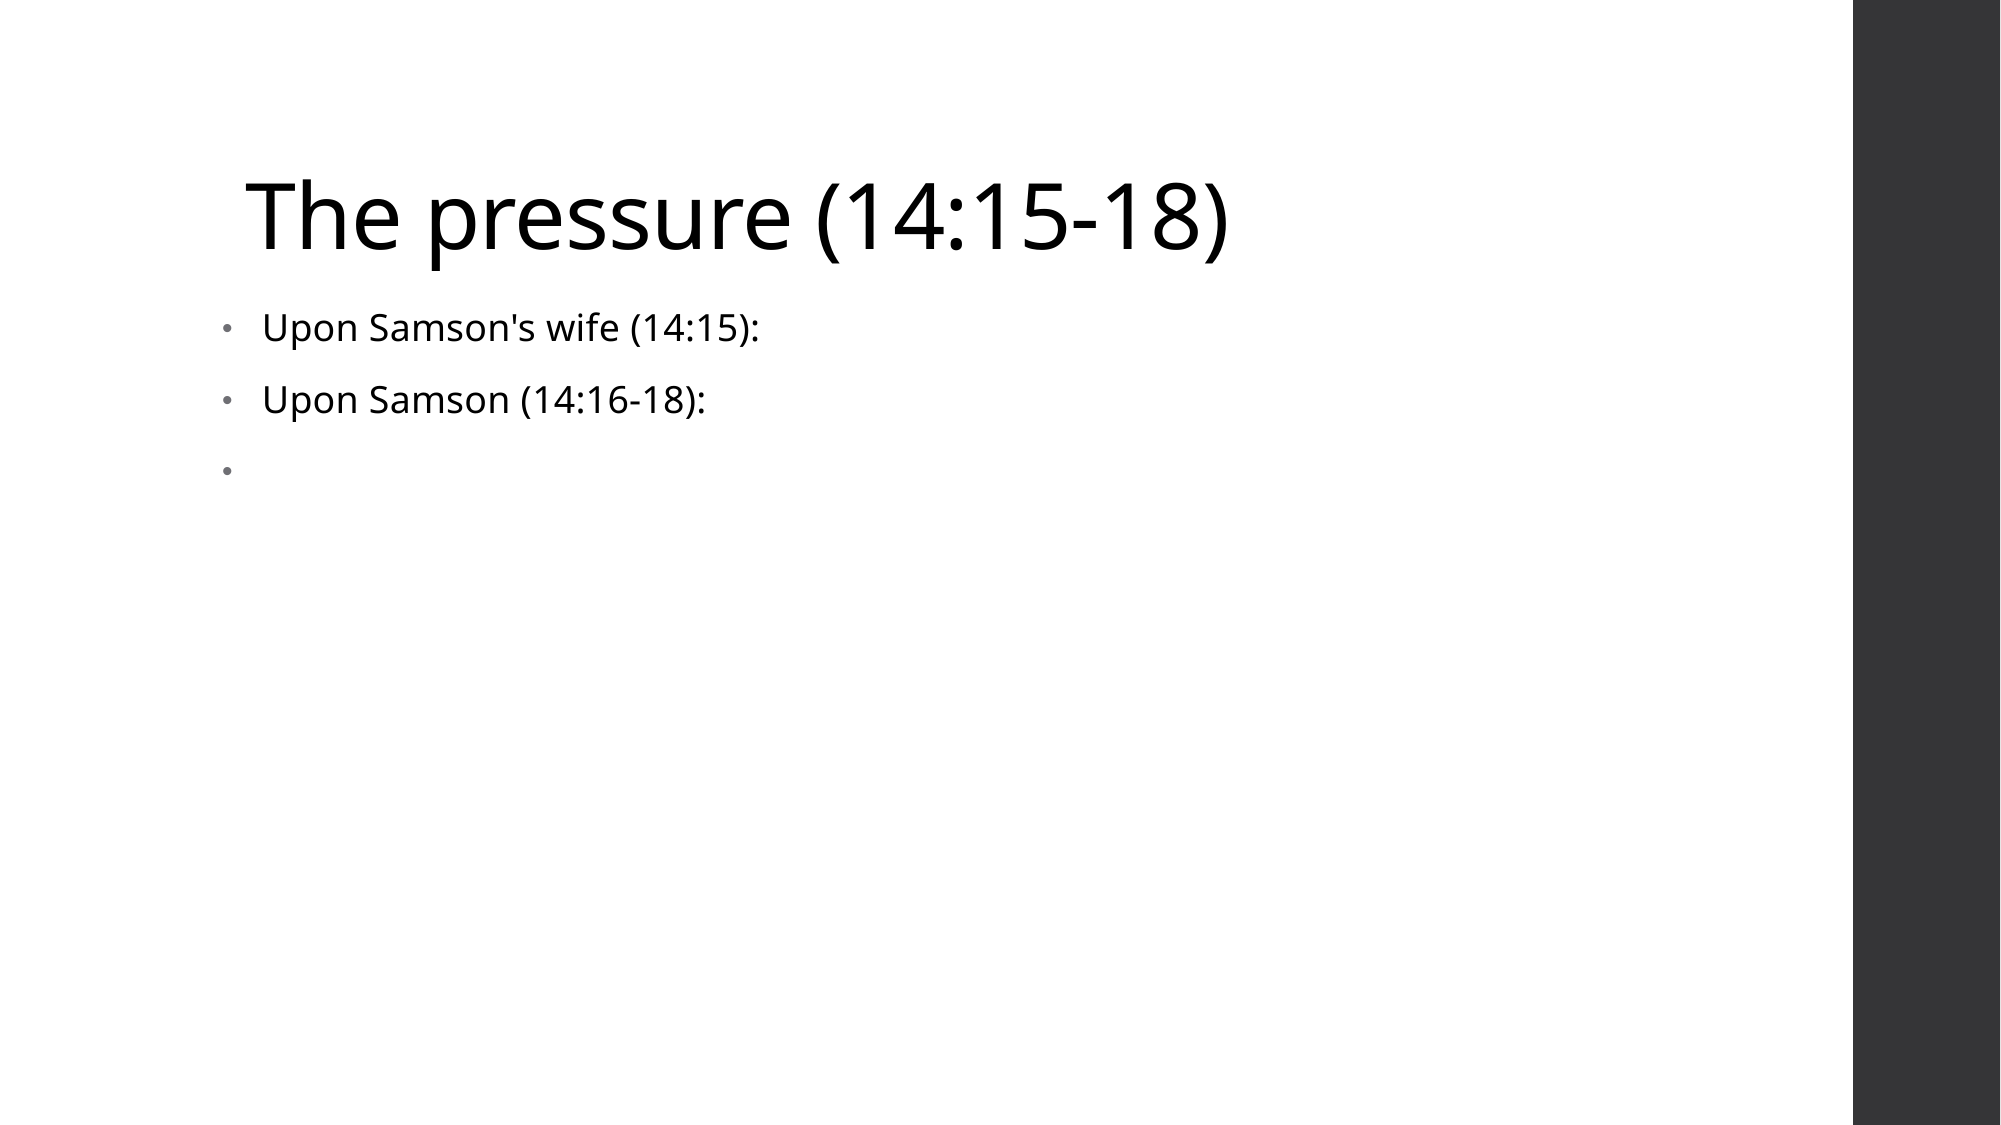

# The pressure (14:15-18)
 Upon Samson's wife (14:15):
 Upon Samson (14:16-18):